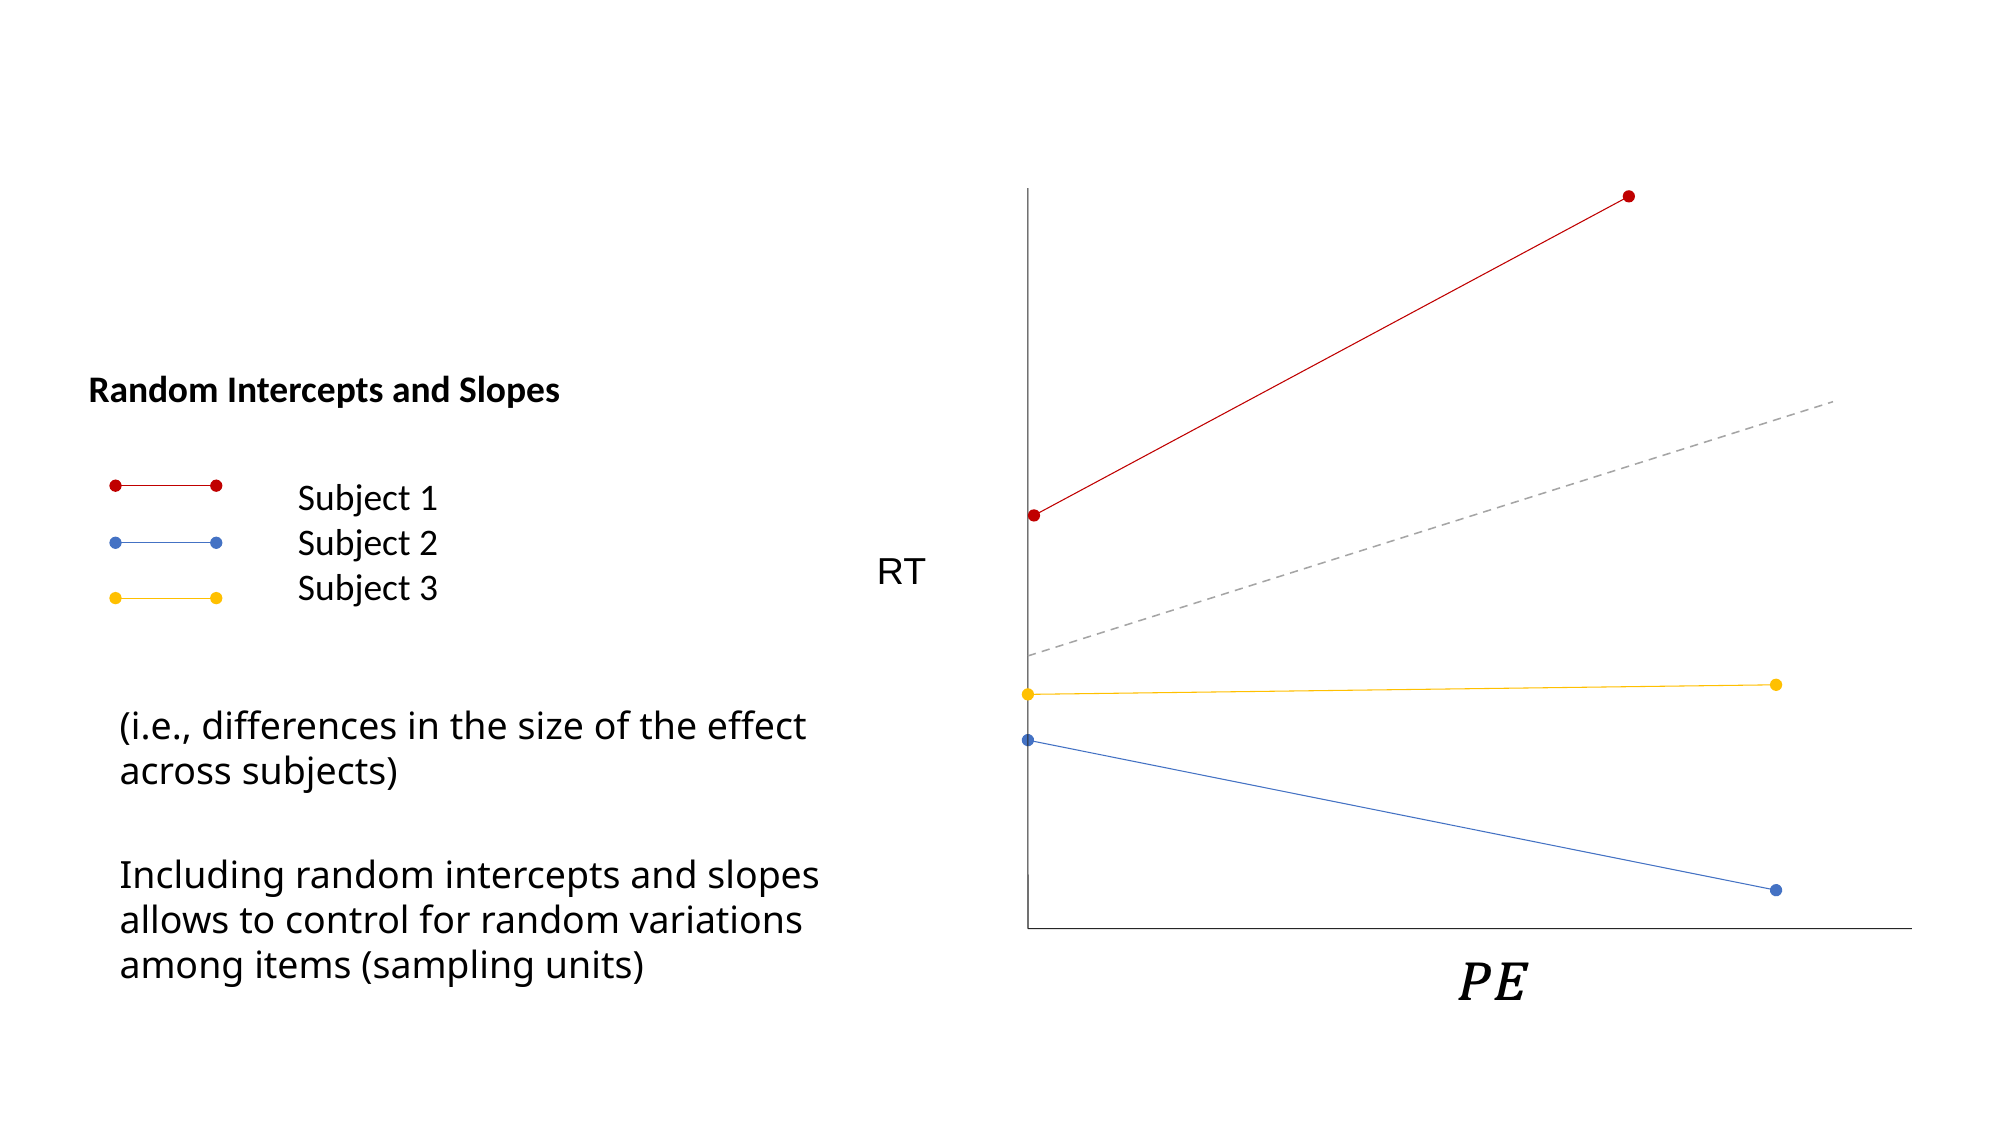

Random Intercepts and Slopes
Subject 1
Subject 2
Subject 3
RT
(i.e., differences in the size of the effect across subjects)
Including random intercepts and slopes allows to control for random variations among items (sampling units)